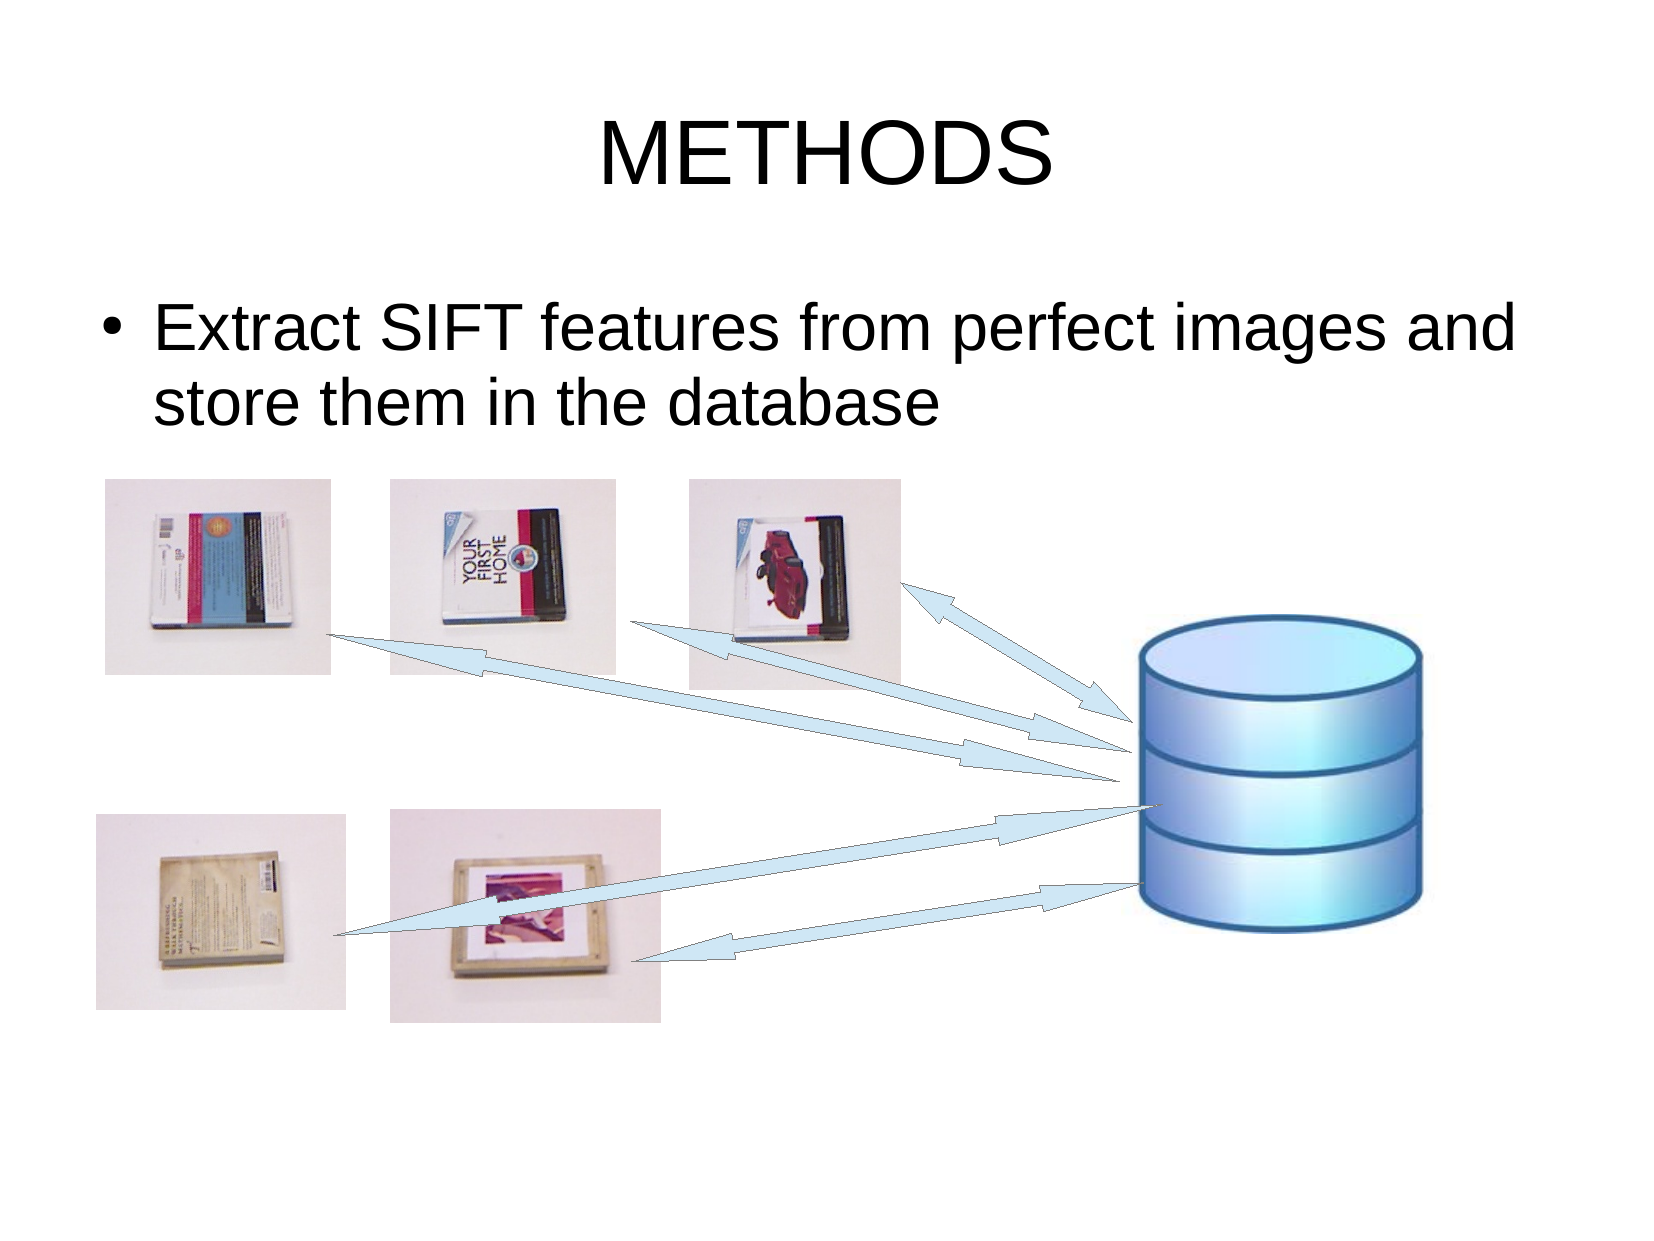

# METHODS
Extract SIFT features from perfect images and store them in the database